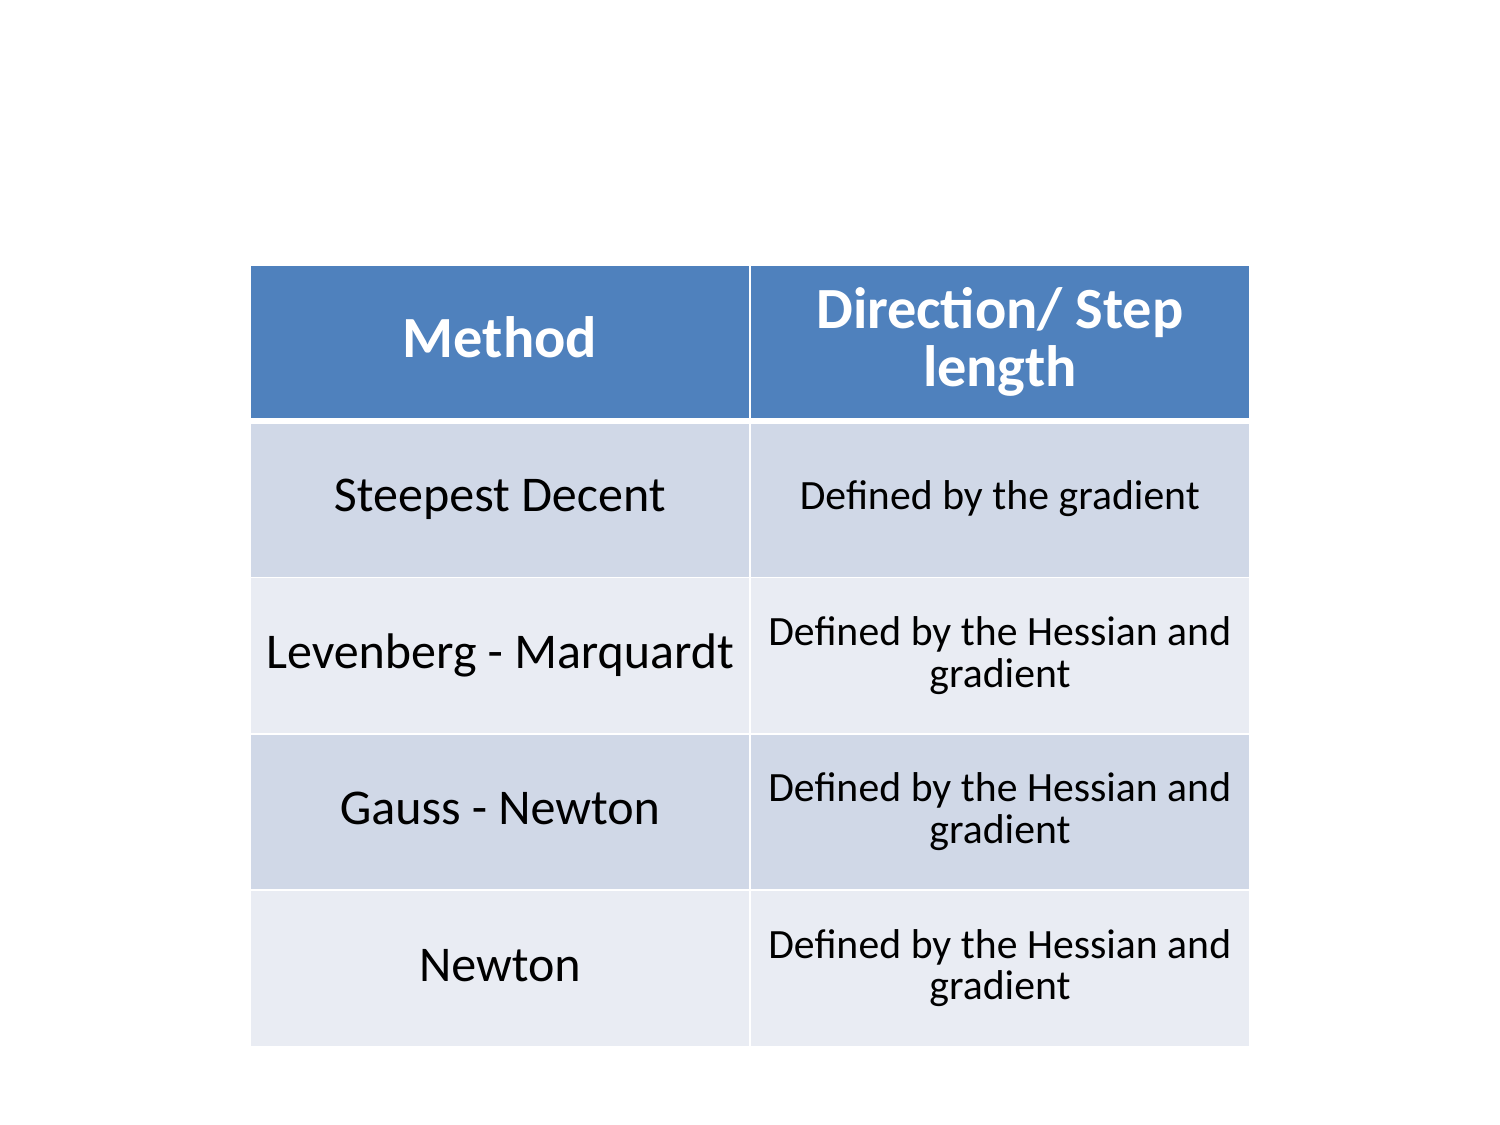

| Method | Direction/ Step length |
| --- | --- |
| Steepest Decent | Defined by the gradient |
| Levenberg - Marquardt | Defined by the Hessian and gradient |
| Gauss - Newton | Defined by the Hessian and gradient |
| Newton | Defined by the Hessian and gradient |